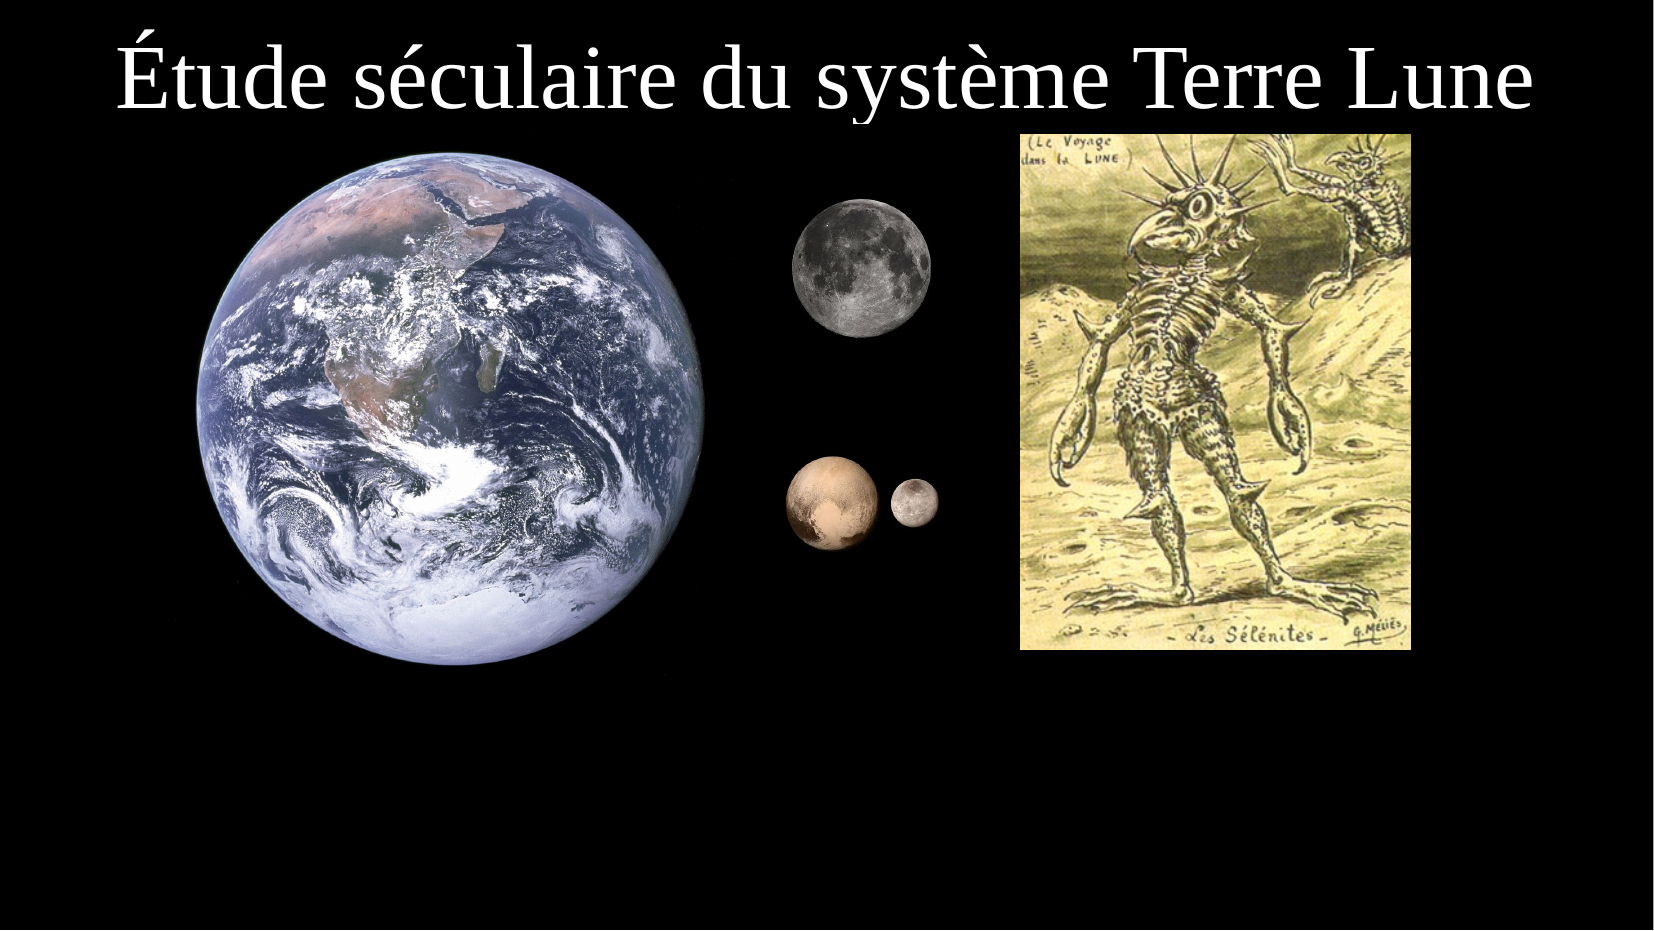

# Étude séculaire du système Terre Lune